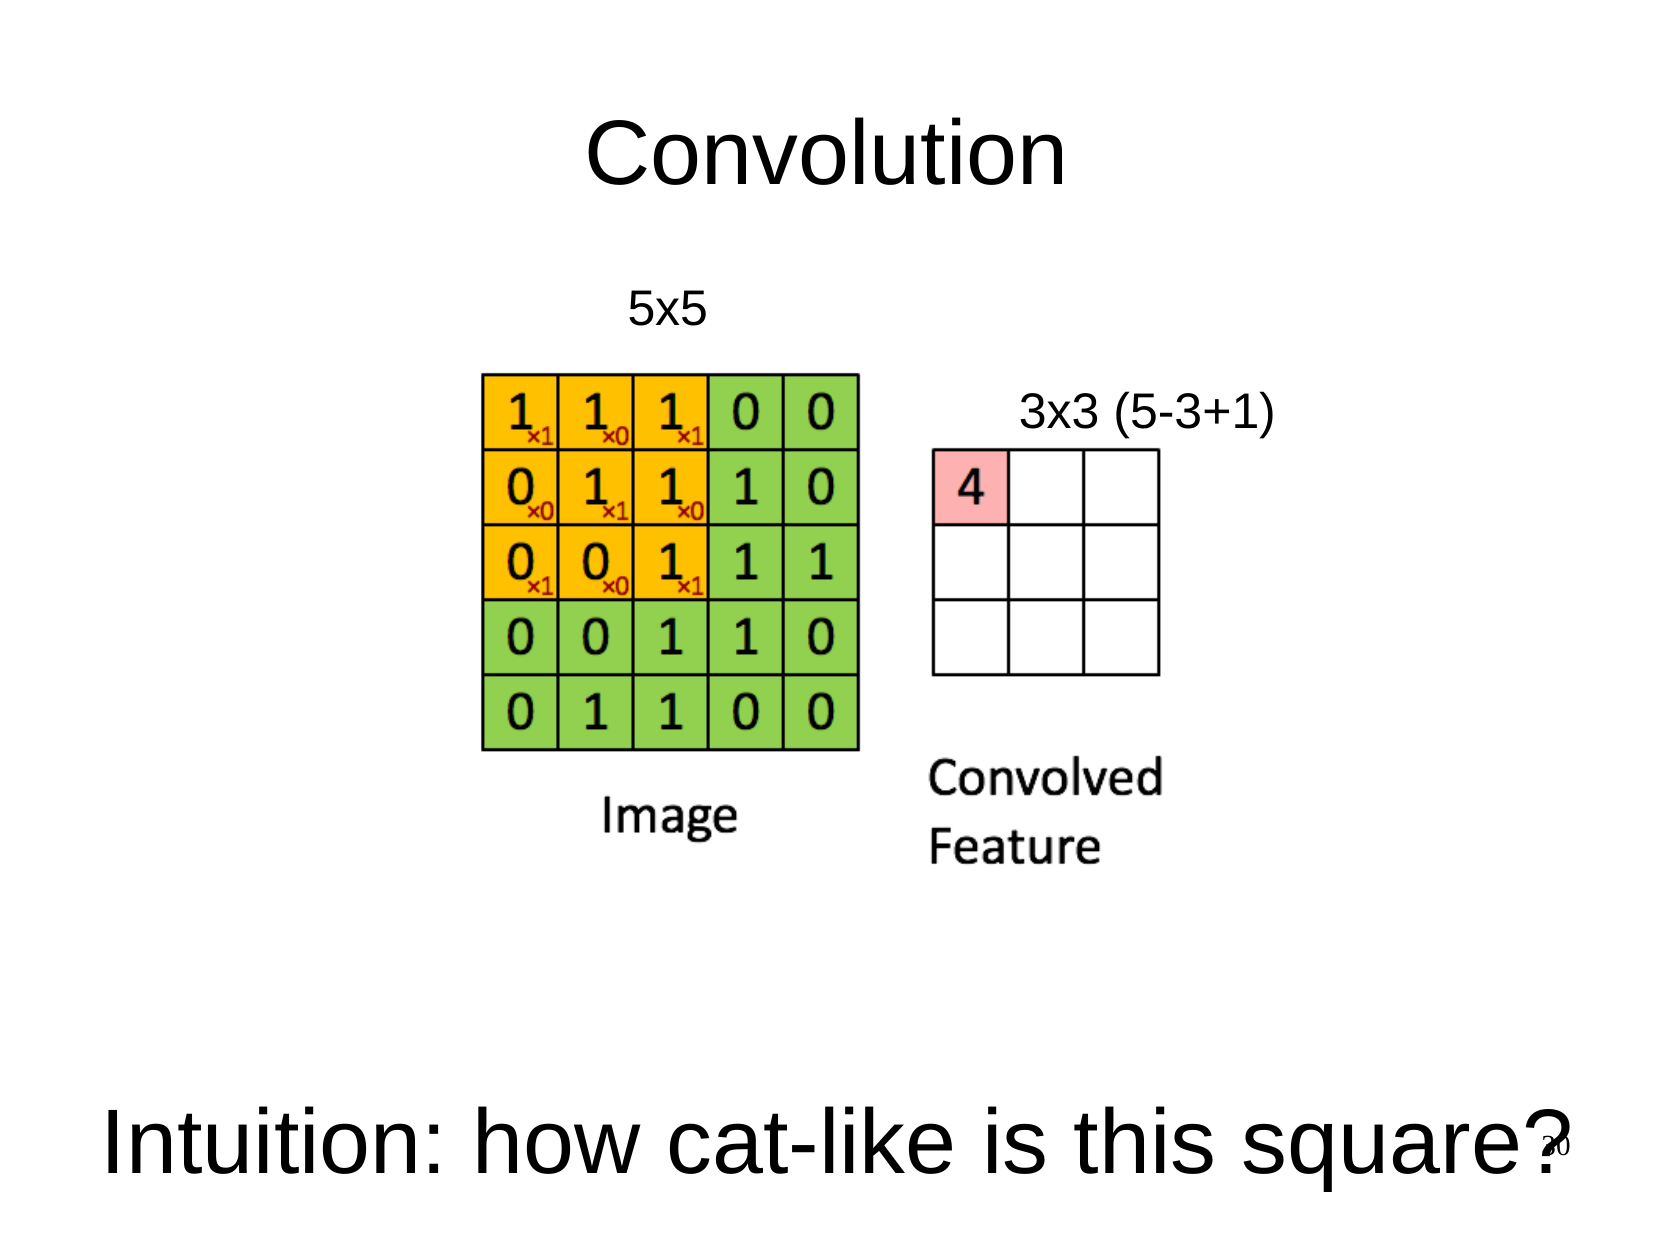

# Convolution
5x5
3x3 (5-3+1)
Intuition: how cat-like is this square?
30